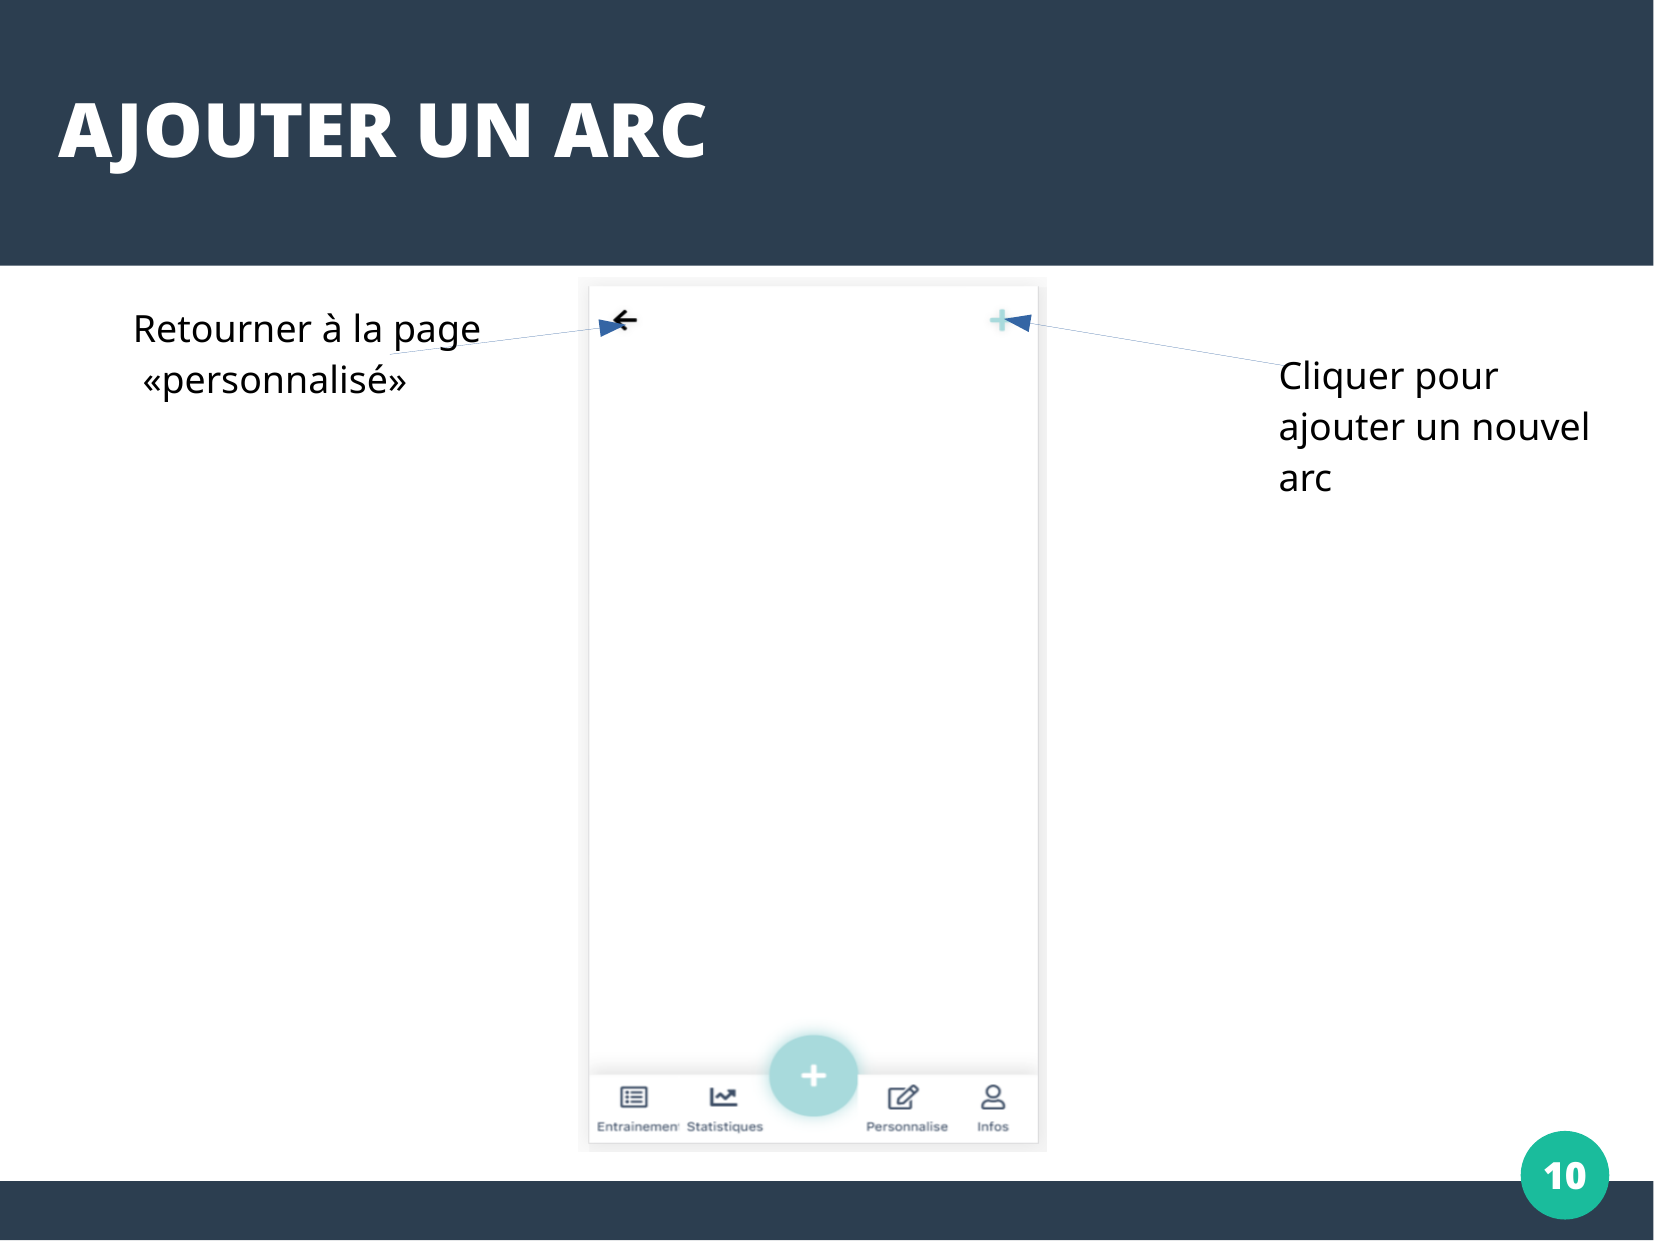

# AJOUTER UN ARC
Retourner à la page  «personnalisé»
Cliquer pour ajouter un nouvel arc
10